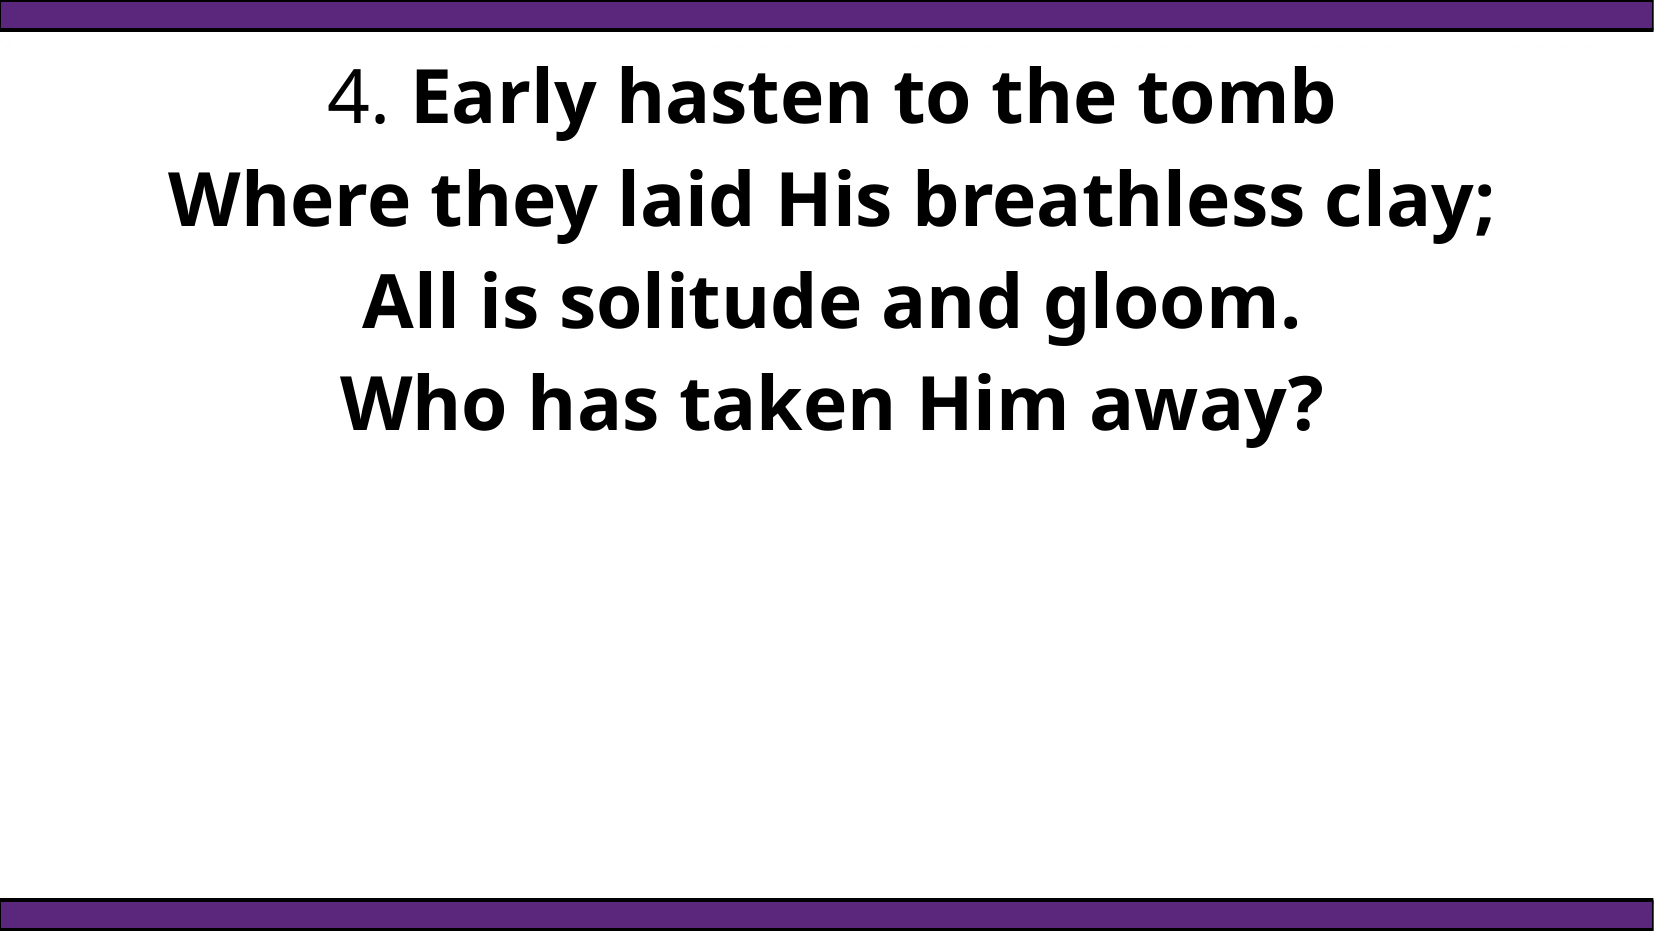

4. Early hasten to the tomb
Where they laid His breathless clay;
All is solitude and gloom.
Who has taken Him away?